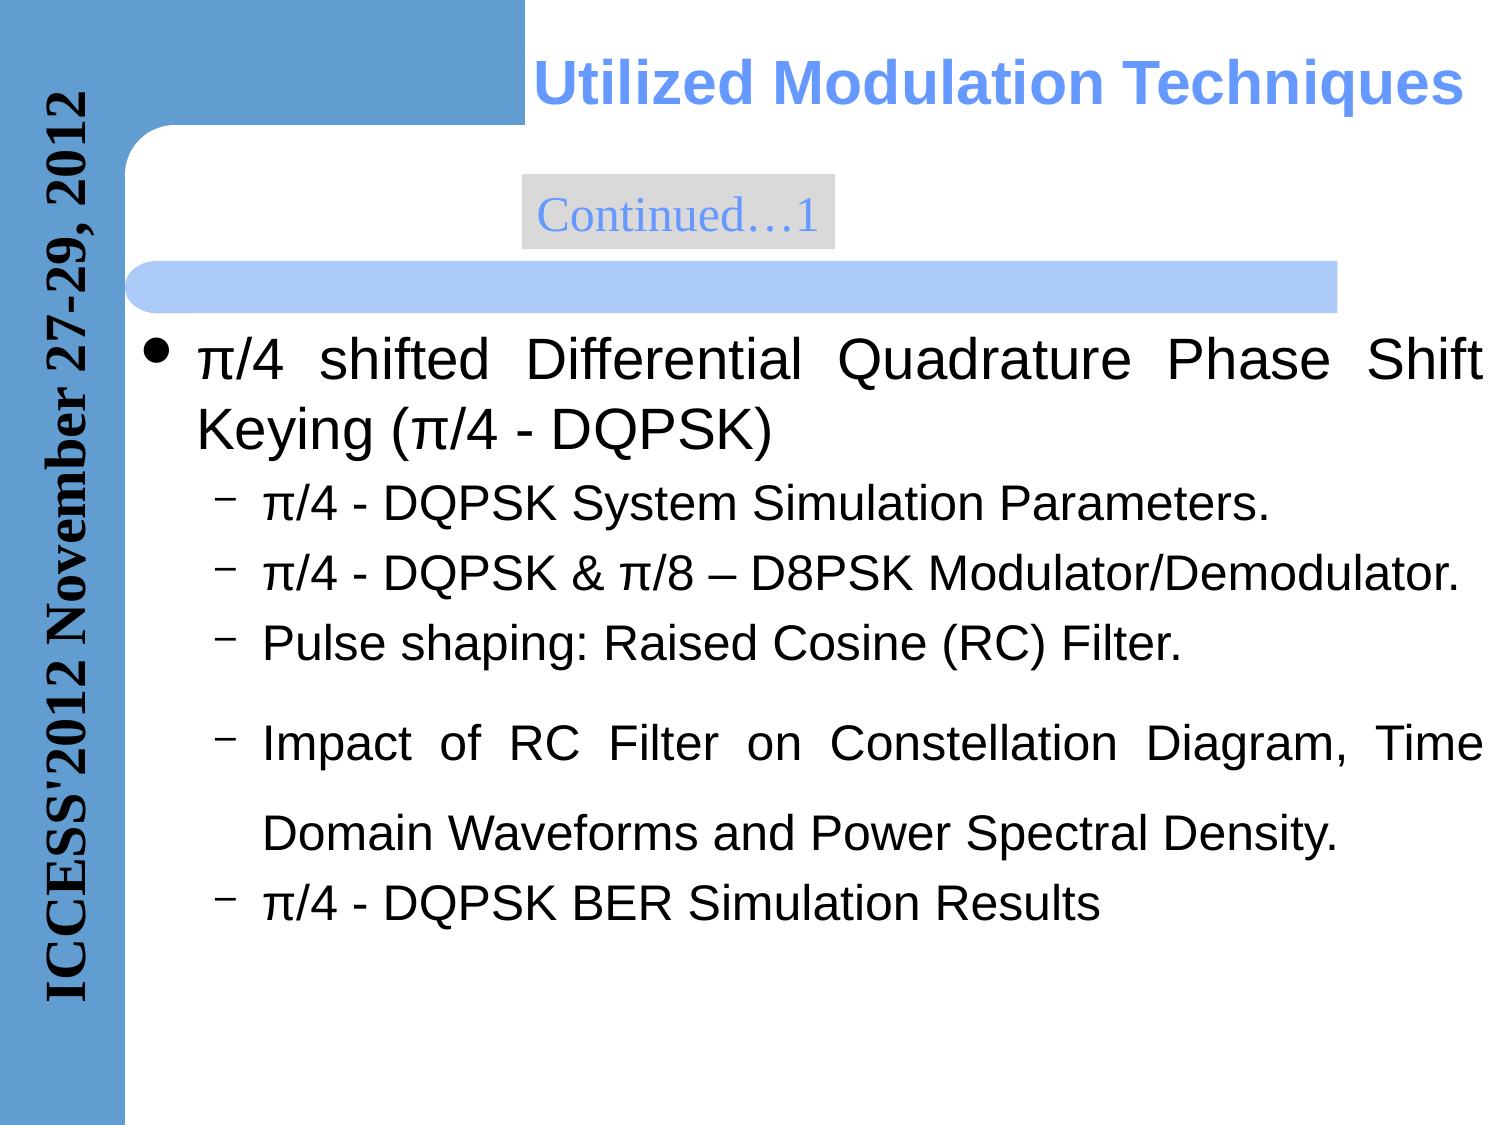

Utilized Modulation Techniques
Continued…1
# π/4 shifted Differential Quadrature Phase Shift Keying (π/4 - DQPSK)
π/4 - DQPSK System Simulation Parameters.
π/4 - DQPSK & π/8 – D8PSK Modulator/Demodulator.
Pulse shaping: Raised Cosine (RC) Filter.
Impact of RC Filter on Constellation Diagram, Time Domain Waveforms and Power Spectral Density.
π/4 - DQPSK BER Simulation Results